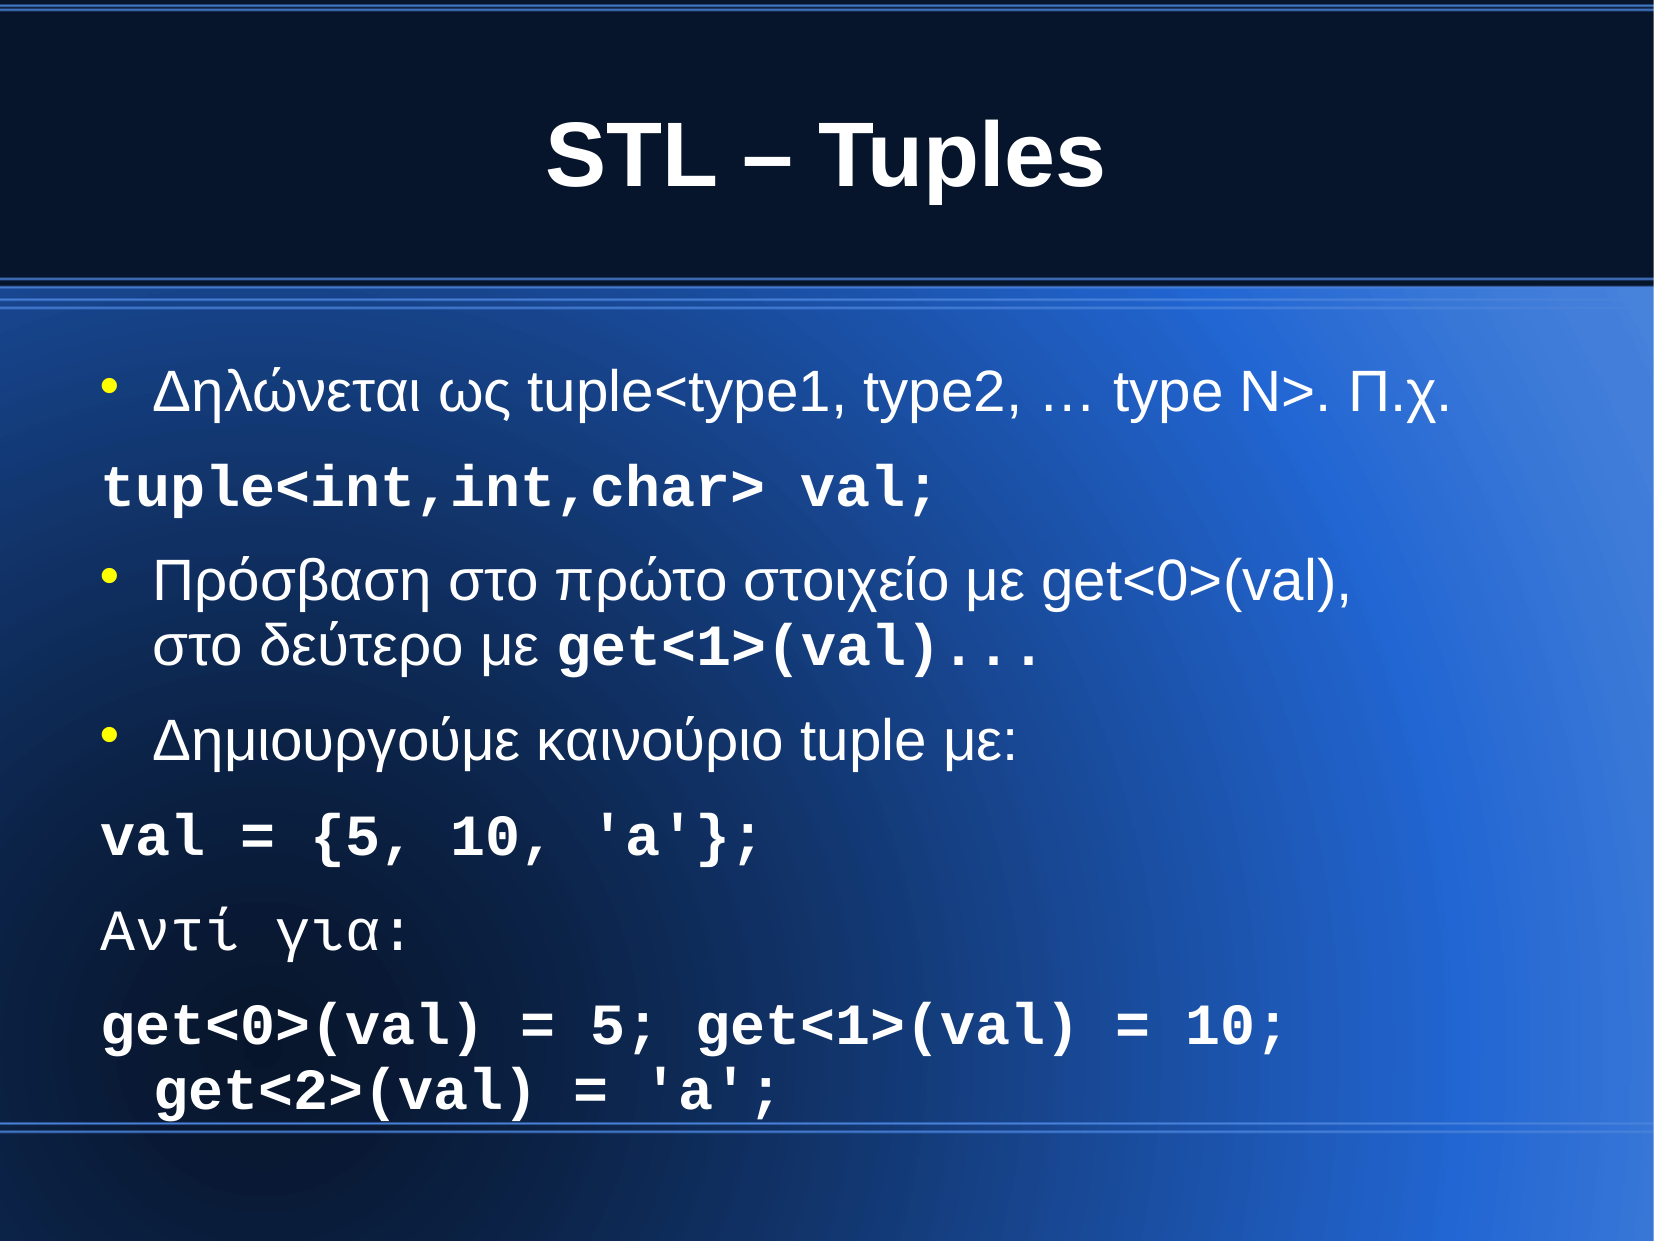

# STL – Tuples
Δηλώνεται ως tuple<type1, type2, … type N>. Π.χ.
tuple<int,int,char> val;
Πρόσβαση στο πρώτο στοιχείο με get<0>(val),
στο δεύτερο με get<1>(val)...
Δημιουργούμε καινούριο tuple με:
val = {5, 10, 'a'};
Αντί για:
get<0>(val) = 5; get<1>(val) = 10;
get<2>(val) = 'a';